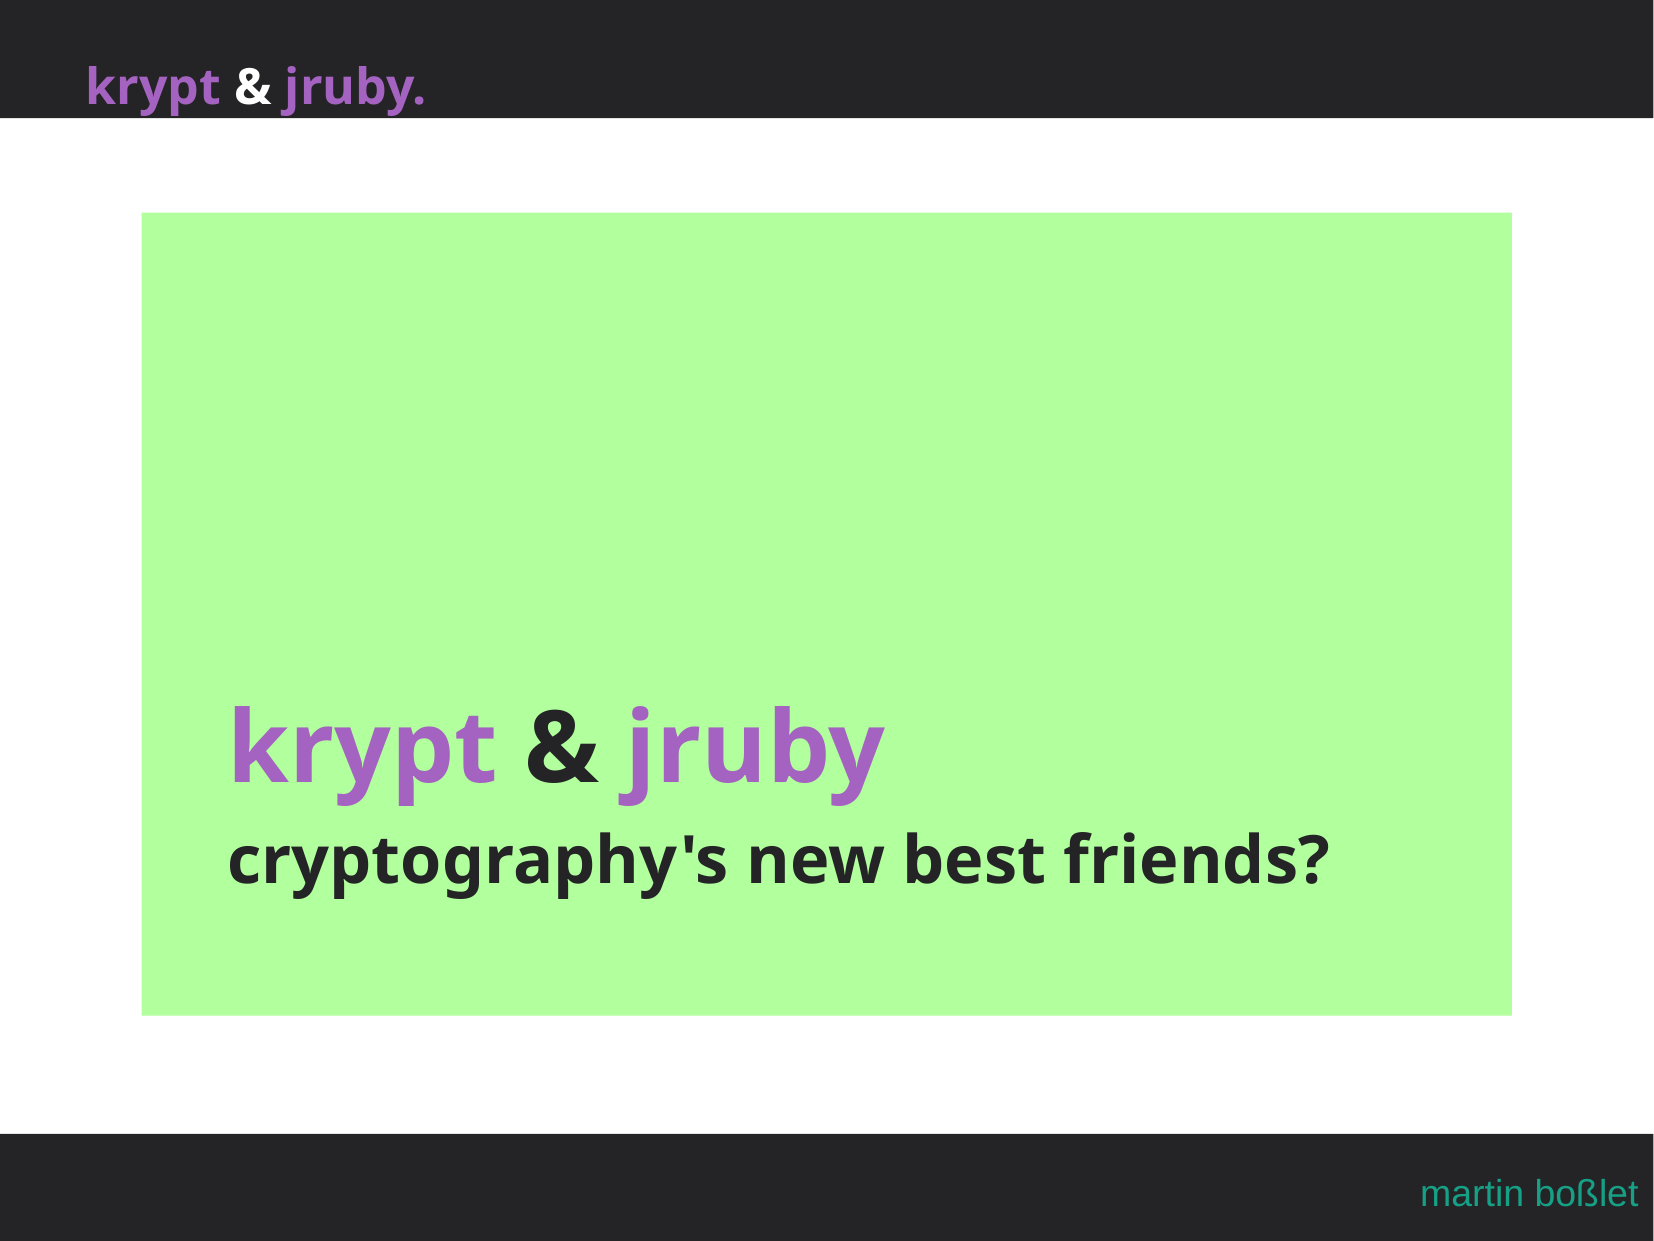

krypt & jruby.
krypt & jruby
cryptography's new best friends?
martin boßlet